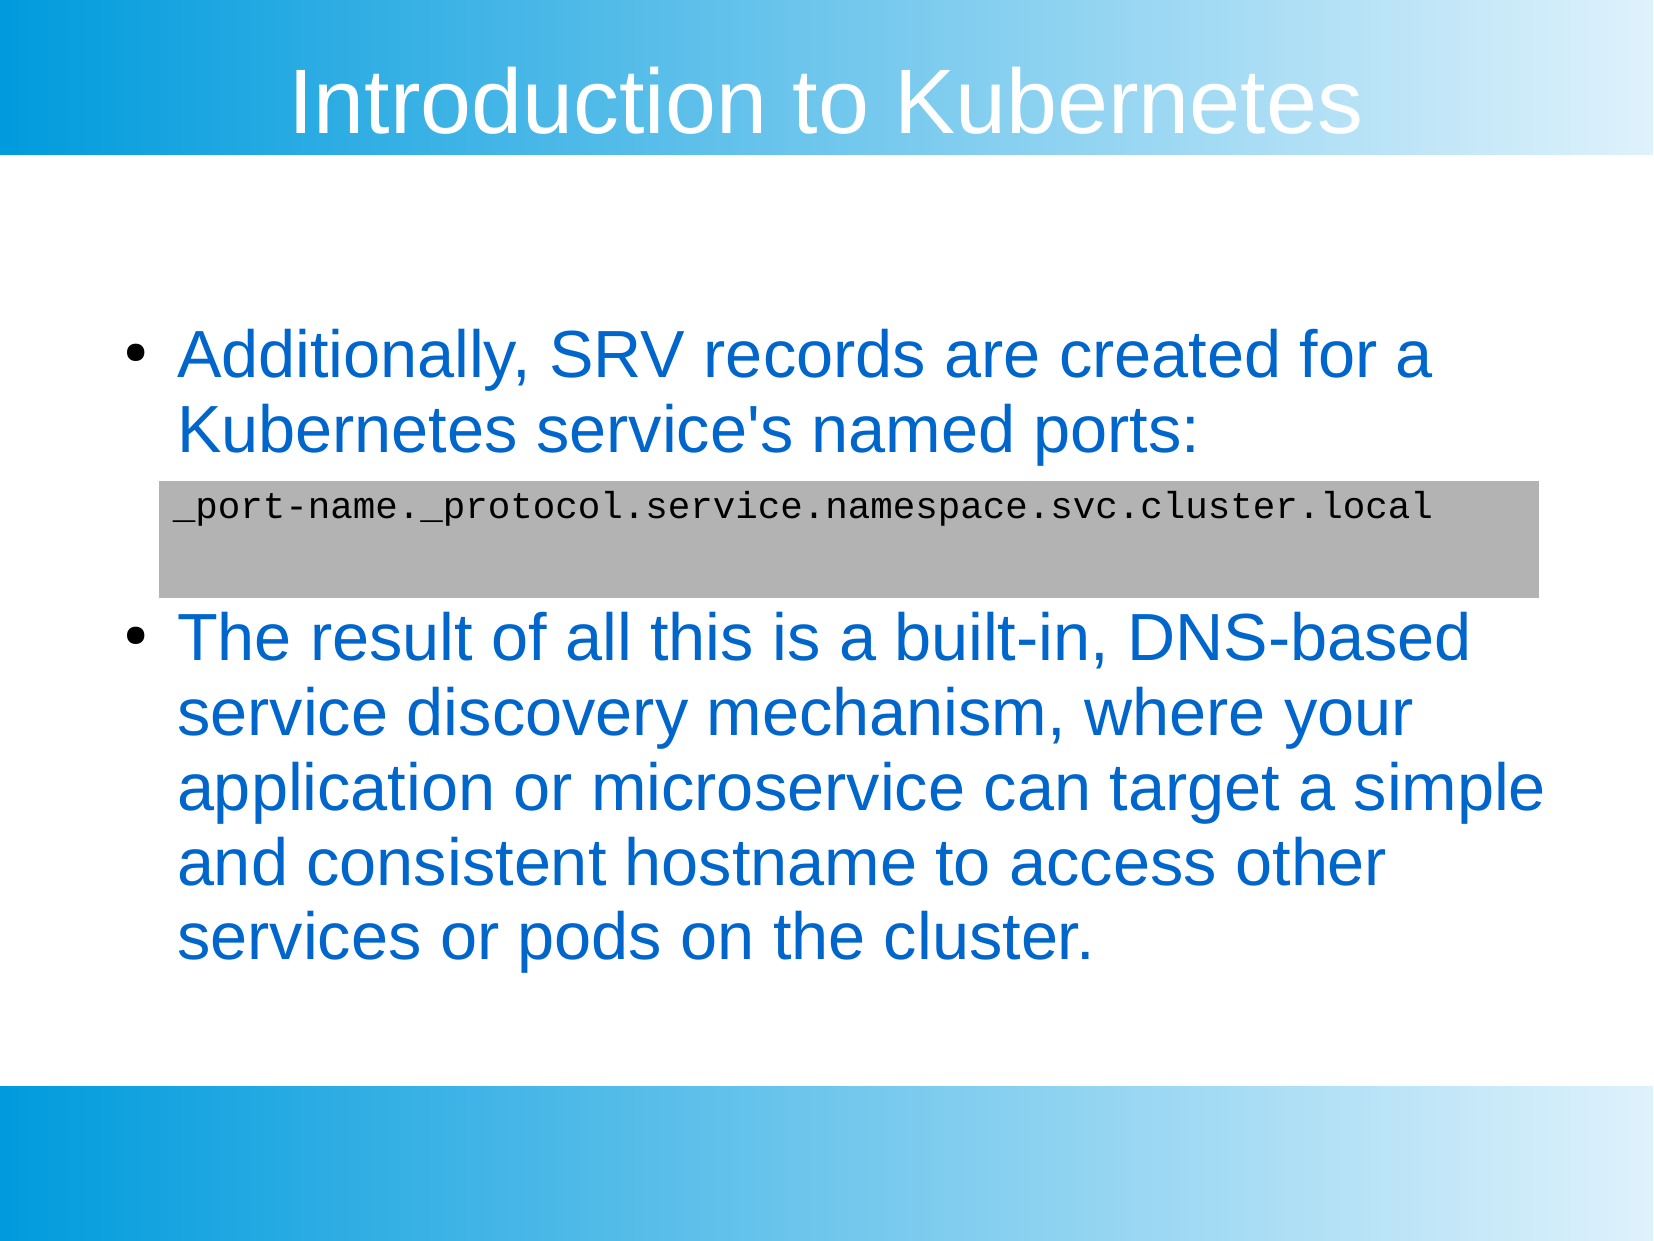

# Introduction to Kubernetes
Additionally, SRV records are created for a Kubernetes service's named ports:
The result of all this is a built-in, DNS-based service discovery mechanism, where your application or microservice can target a simple and consistent hostname to access other services or pods on the cluster.
| \_port-name.\_protocol.service.namespace.svc.cluster.local |
| --- |